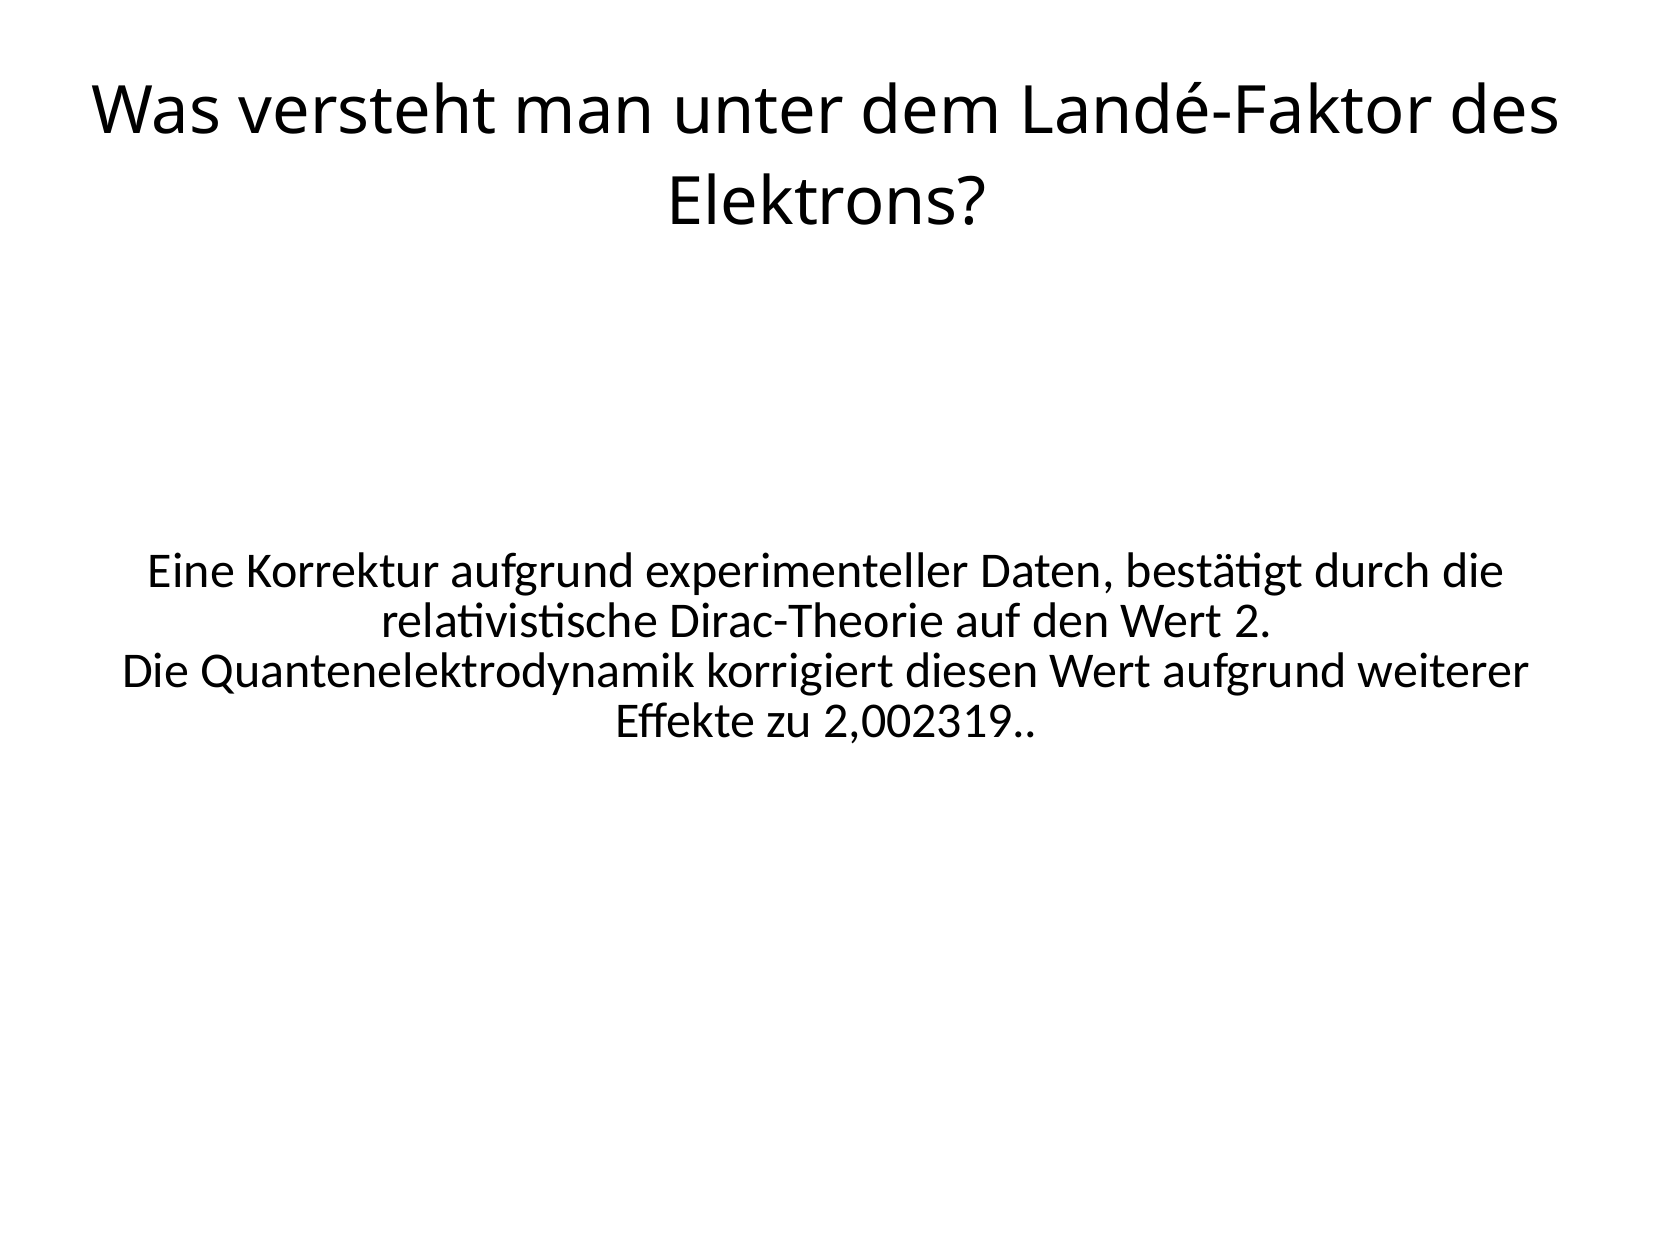

# Was versteht man unter dem Landé-Faktor des Elektrons?
Eine Korrektur aufgrund experimenteller Daten, bestätigt durch die relativistische Dirac-Theorie auf den Wert 2.
Die Quantenelektrodynamik korrigiert diesen Wert aufgrund weiterer Effekte zu 2,002319..